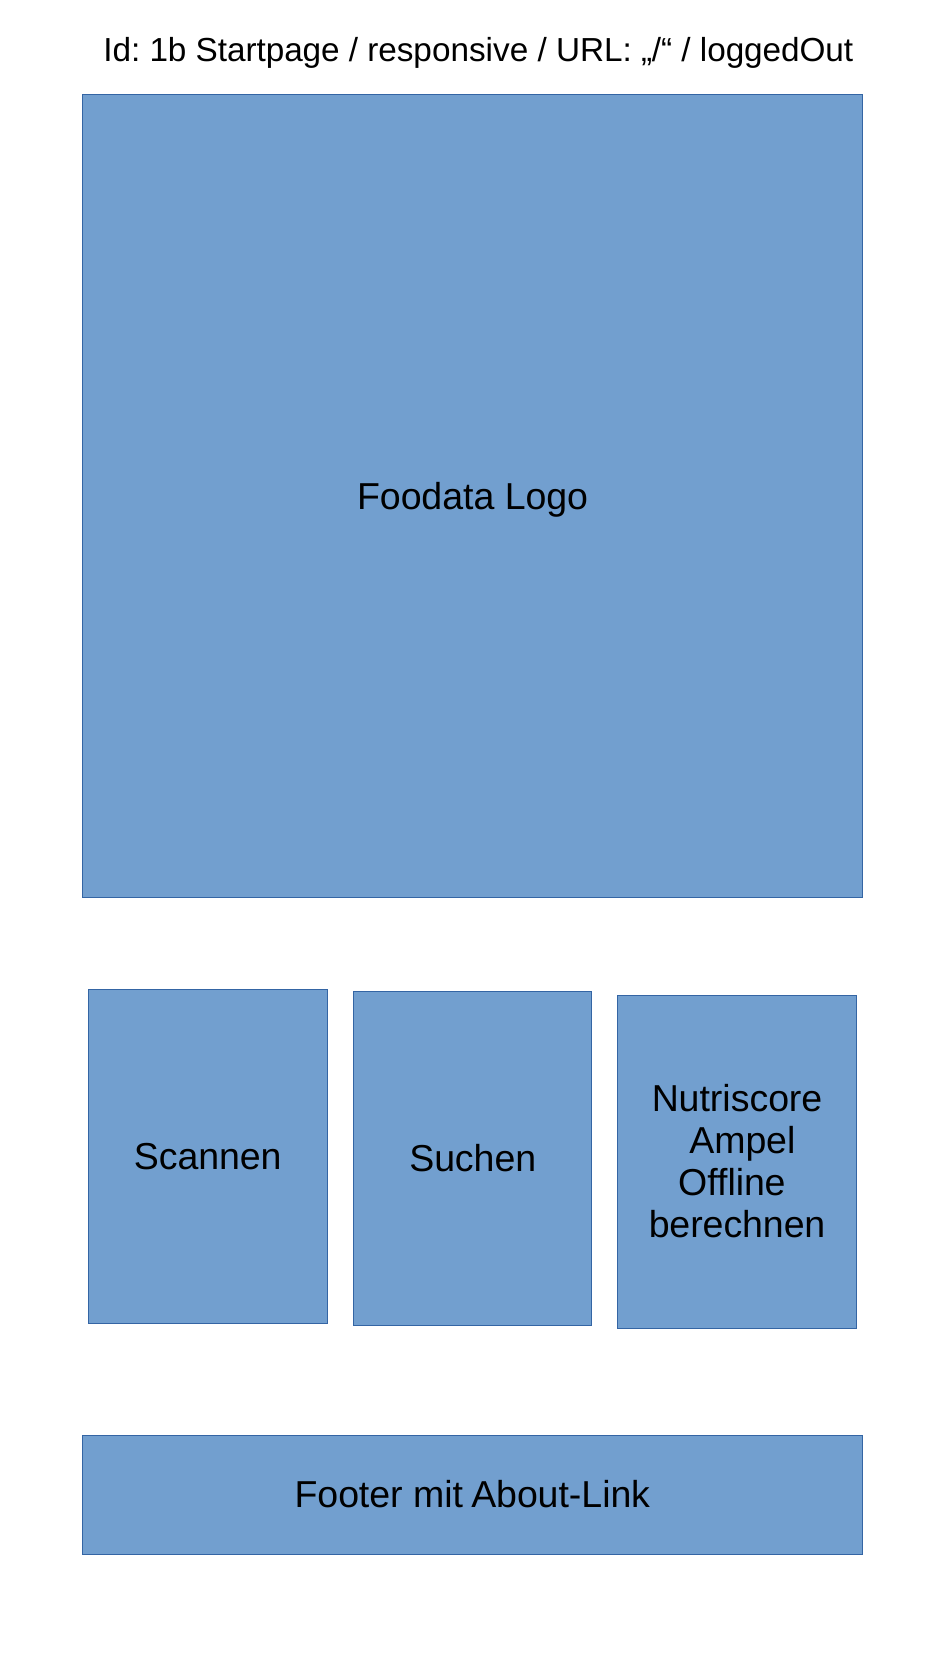

Id: 1b Startpage / responsive / URL: „/“ / loggedOut
Foodata Logo
Scannen
Suchen
Nutriscore
 Ampel
Offline
berechnen
Footer mit About-Link